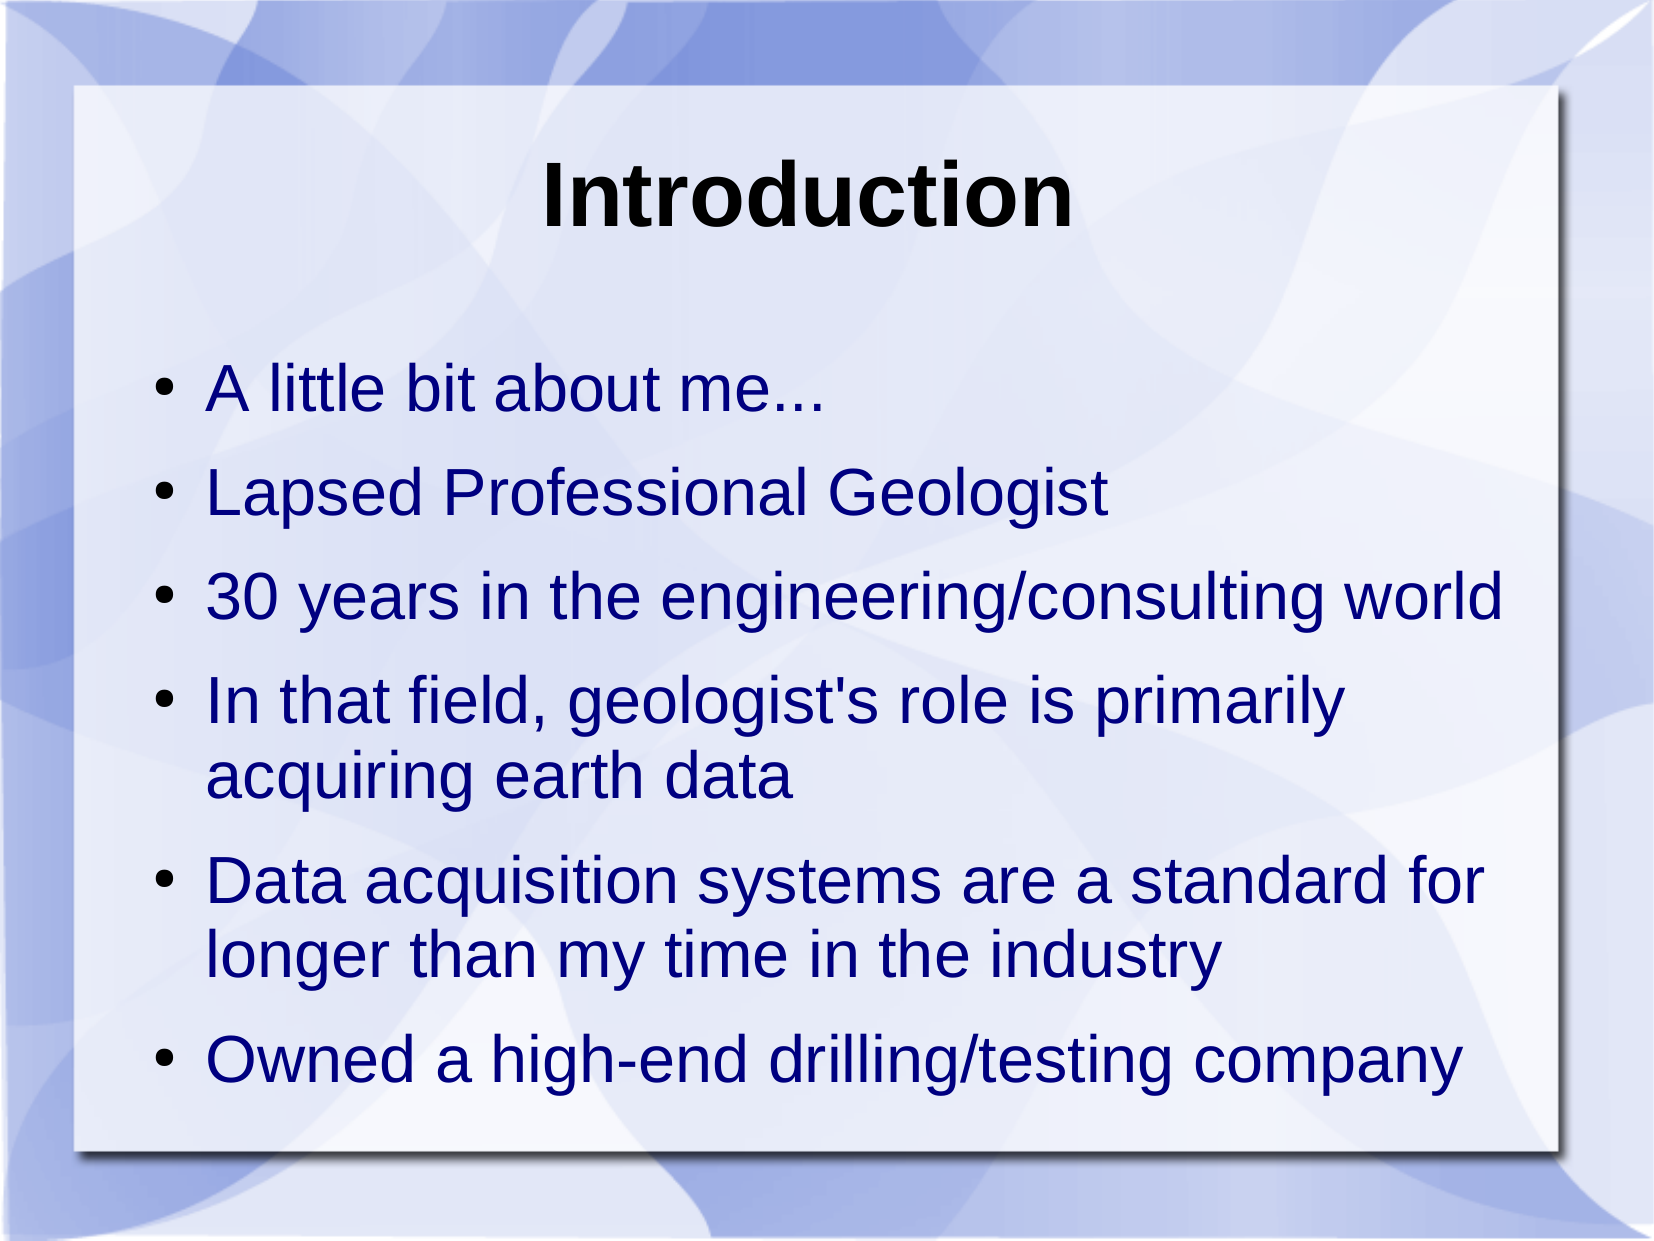

# Introduction
A little bit about me...
Lapsed Professional Geologist
30 years in the engineering/consulting world
In that field, geologist's role is primarily acquiring earth data
Data acquisition systems are a standard for longer than my time in the industry
Owned a high-end drilling/testing company